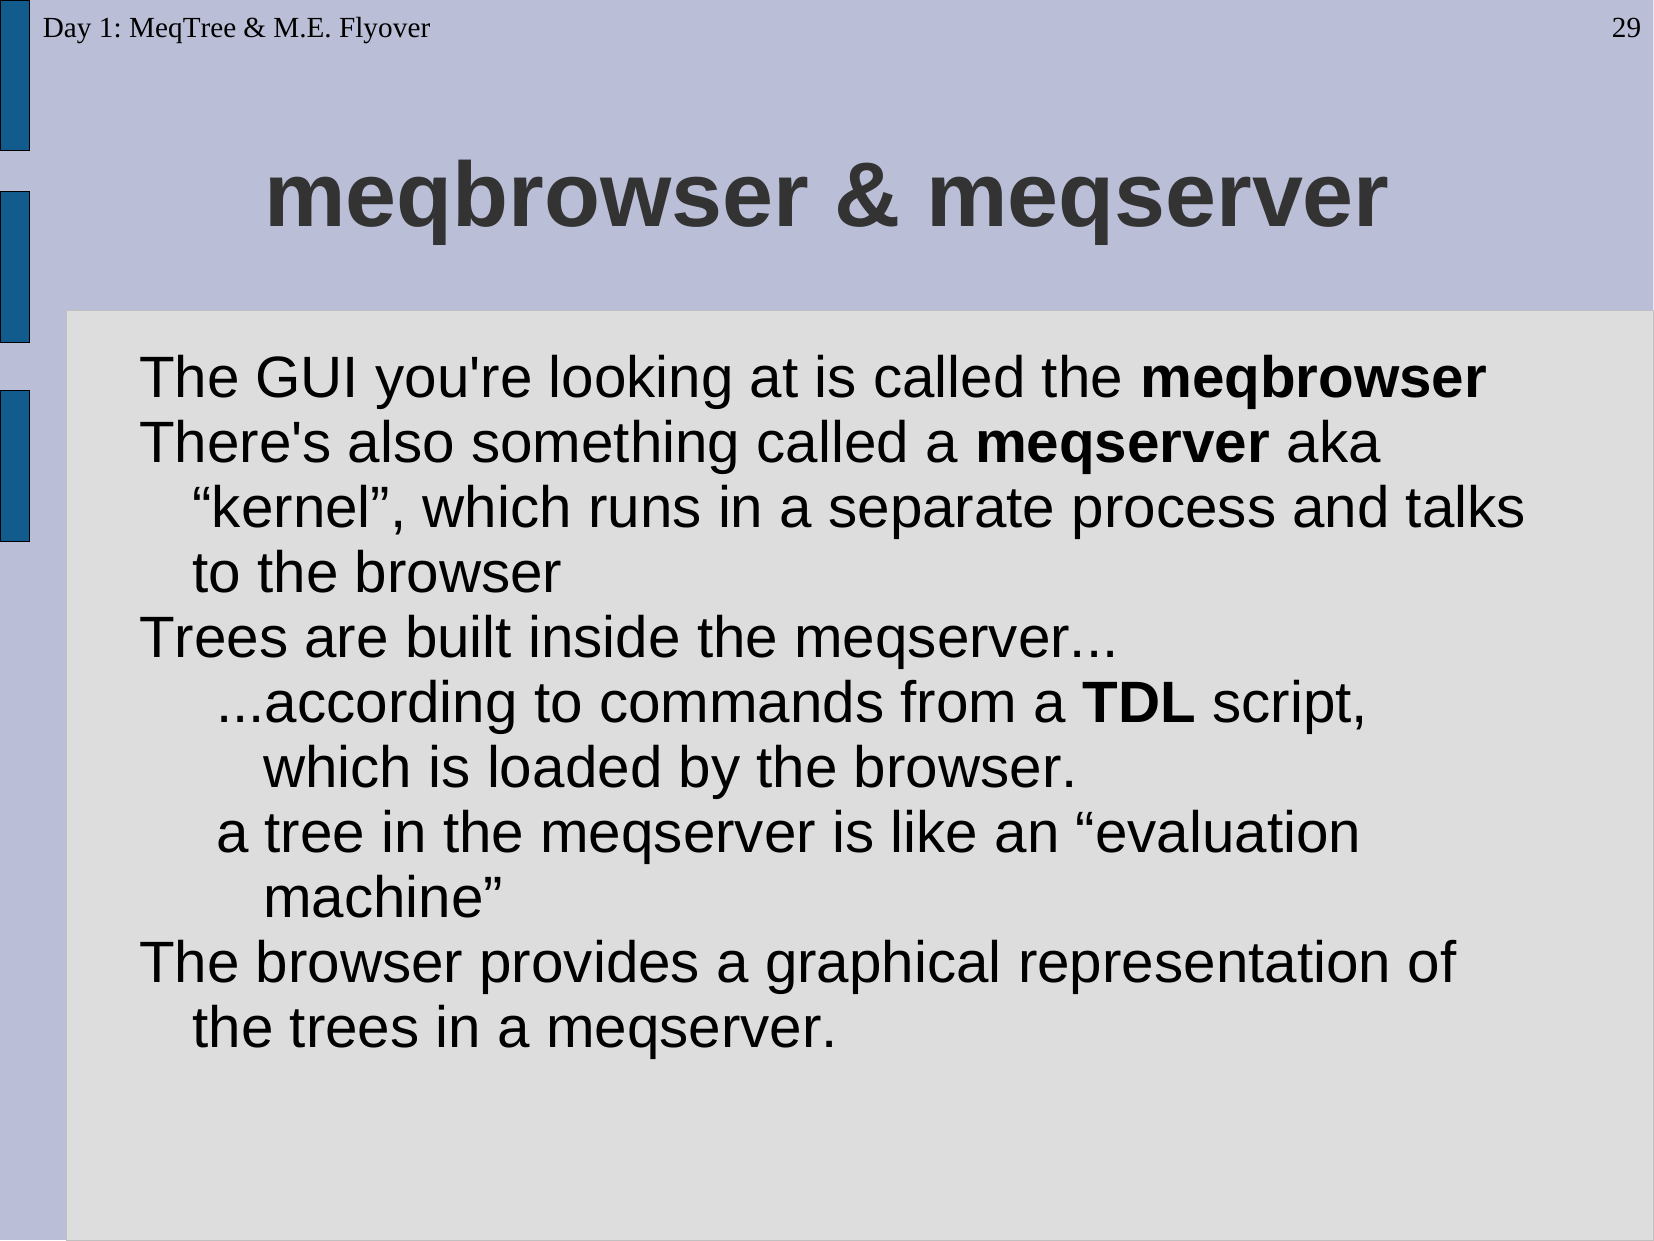

Day 1: MeqTree & M.E. Flyover
29
# meqbrowser & meqserver
The GUI you're looking at is called the meqbrowser
There's also something called a meqserver aka “kernel”, which runs in a separate process and talks to the browser
Trees are built inside the meqserver...
...according to commands from a TDL script, which is loaded by the browser.
a tree in the meqserver is like an “evaluation machine”
The browser provides a graphical representation of the trees in a meqserver.